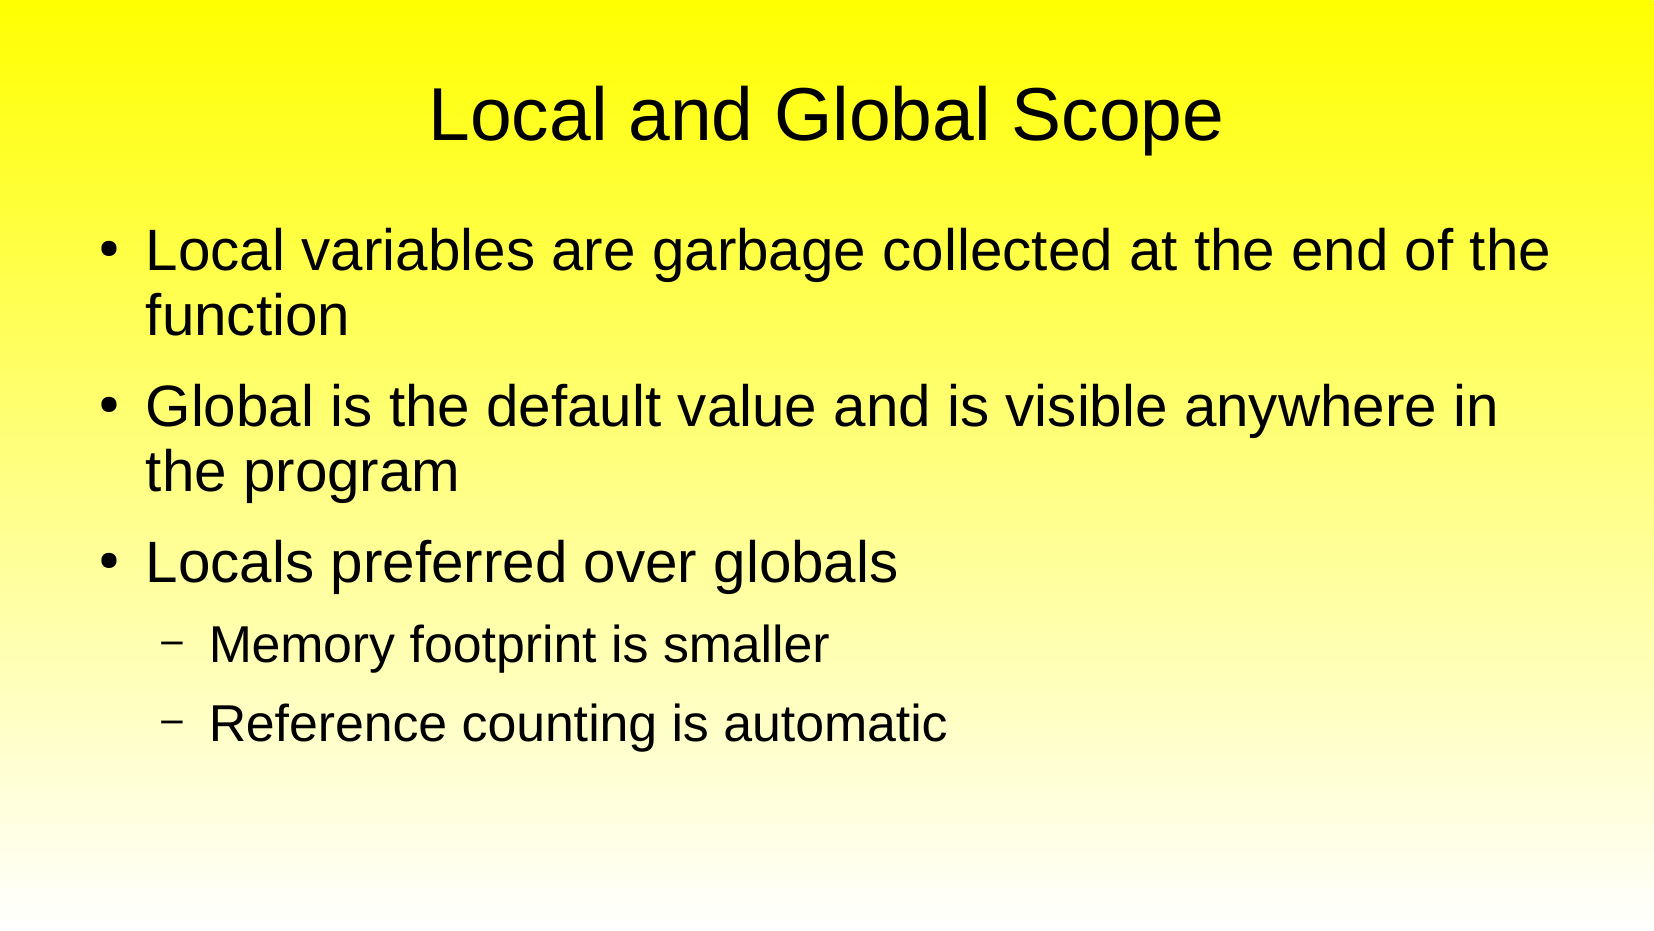

# Local and Global Scope
Local variables are garbage collected at the end of the function
Global is the default value and is visible anywhere in the program
Locals preferred over globals
Memory footprint is smaller
Reference counting is automatic